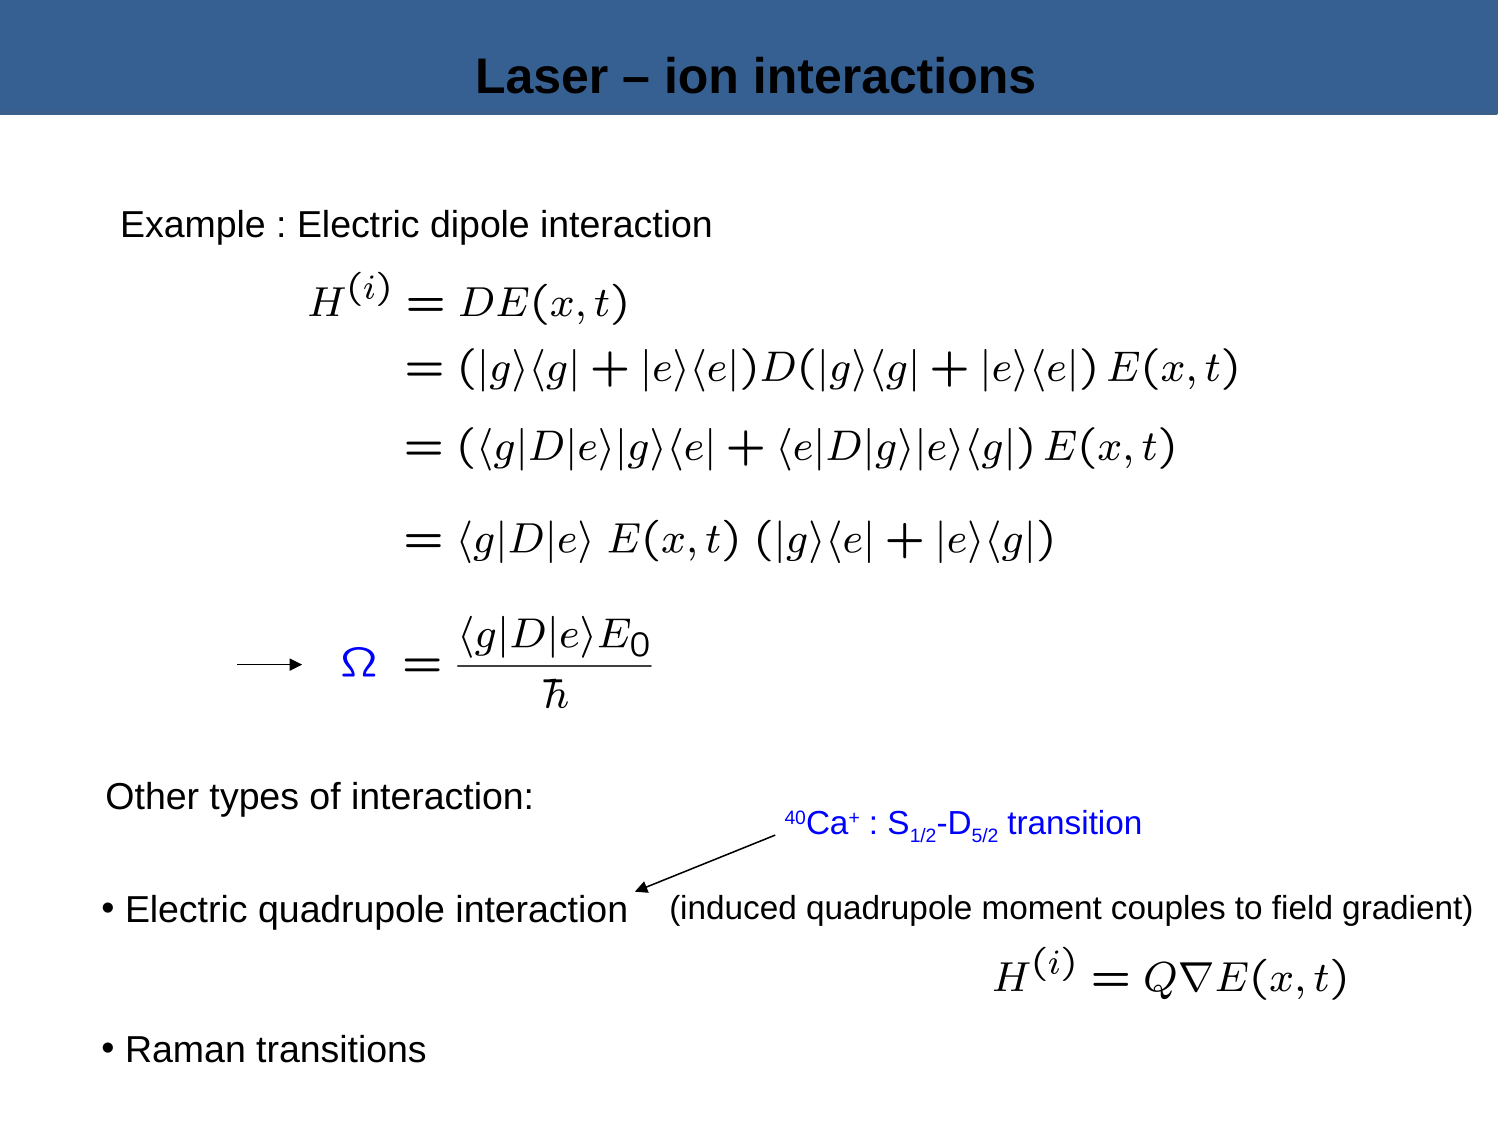

Laser – ion interactions
Example : Electric dipole interaction
Other types of interaction:
40Ca+ : S1/2-D5/2 transition
 Electric quadrupole interaction
(induced quadrupole moment couples to field gradient)
 Raman transitions